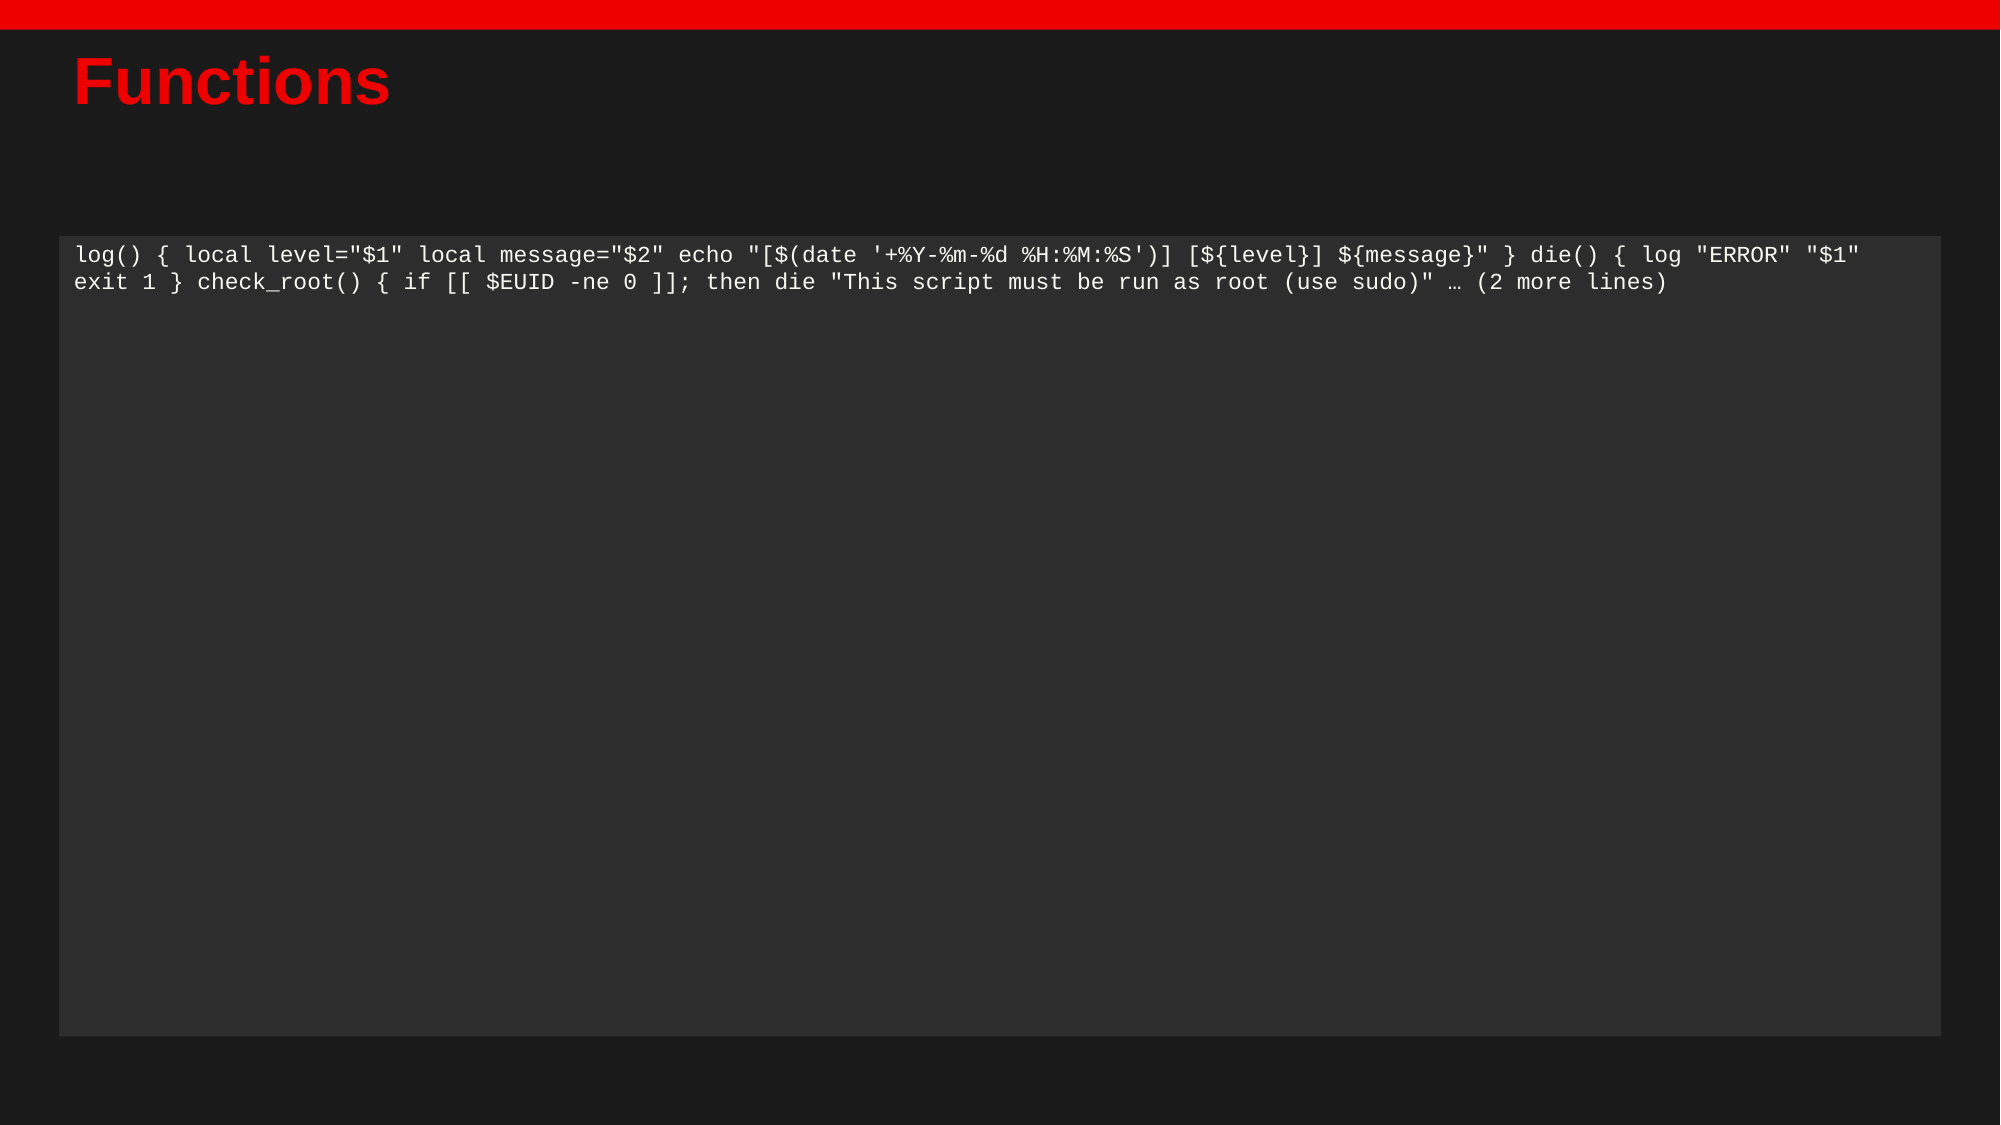

Functions
log() { local level="$1" local message="$2" echo "[$(date '+%Y-%m-%d %H:%M:%S')] [${level}] ${message}" } die() { log "ERROR" "$1" exit 1 } check_root() { if [[ $EUID -ne 0 ]]; then die "This script must be run as root (use sudo)" … (2 more lines)